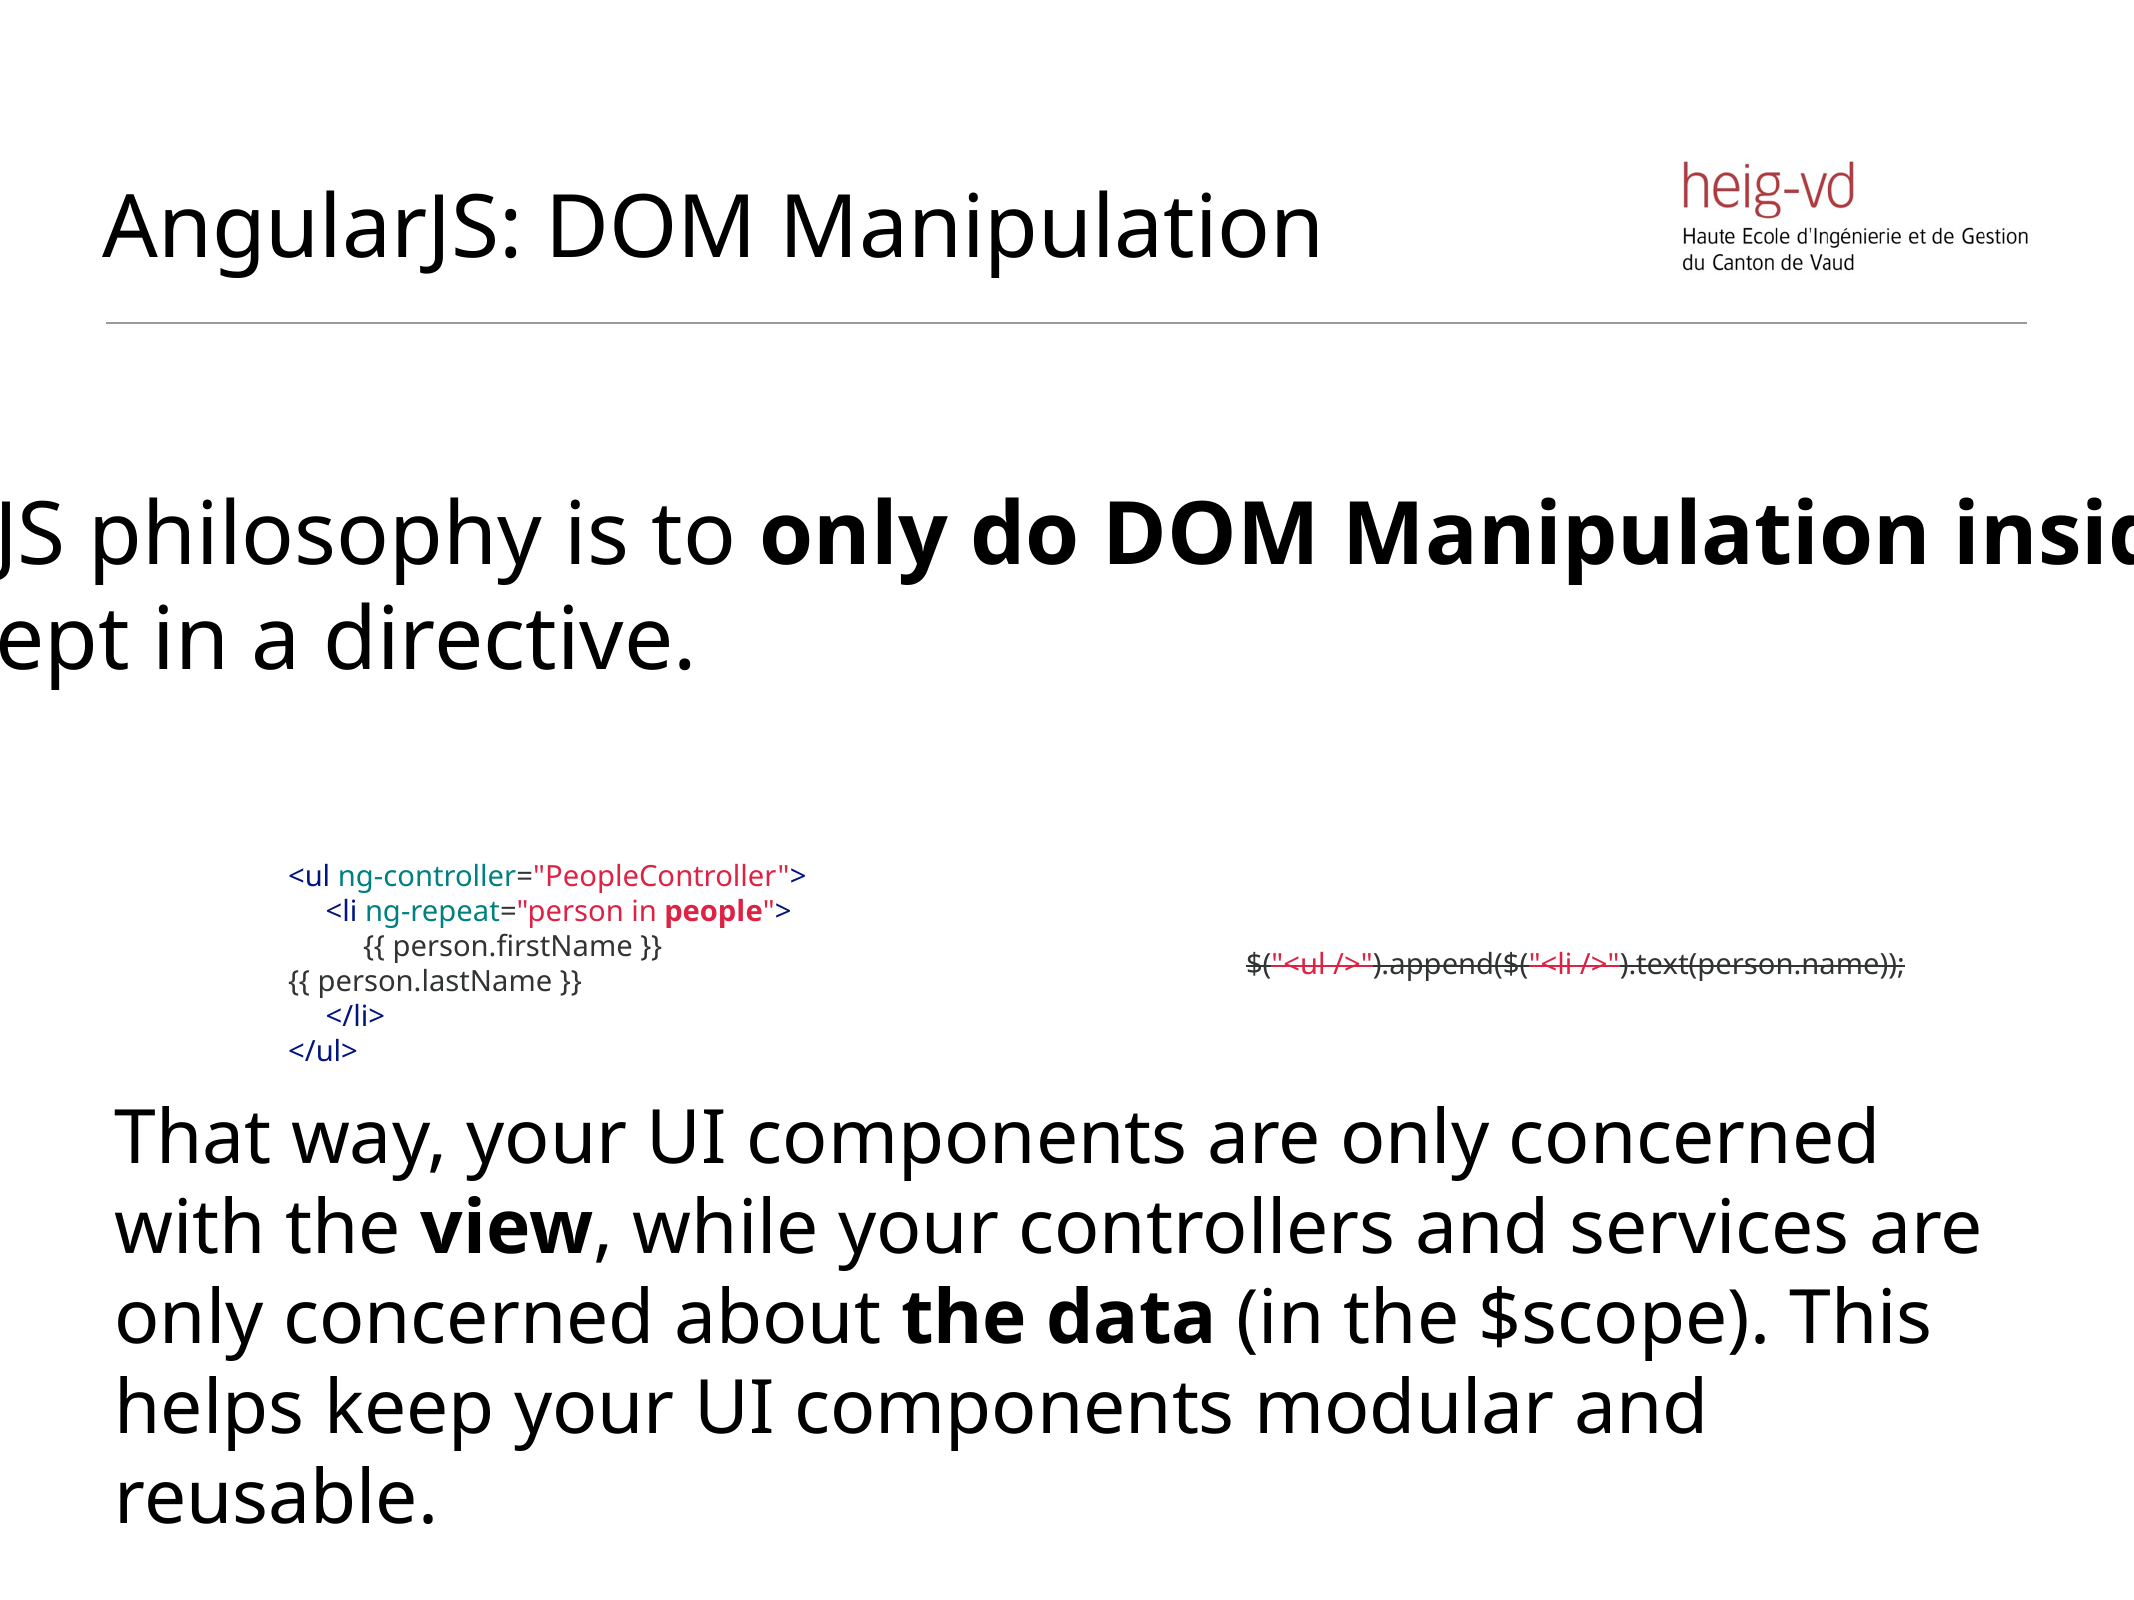

# AngularJS: DOM Manipulation
It's important to understand that the AngularJS philosophy is to only do DOM Manipulation inside directives. In most AngularJS code, you will never use libraries such as jQuery directly except in a directive.
<ul ng-controller="PeopleController">
<li ng-repeat="person in people">
{{ person.firstName }} {{ person.lastName }}
</li>
</ul>
$("<ul />").append($("<li />").text(person.name));
That way, your UI components are only concerned with the view, while your controllers and services are only concerned about the data (in the $scope). This helps keep your UI components modular and reusable.